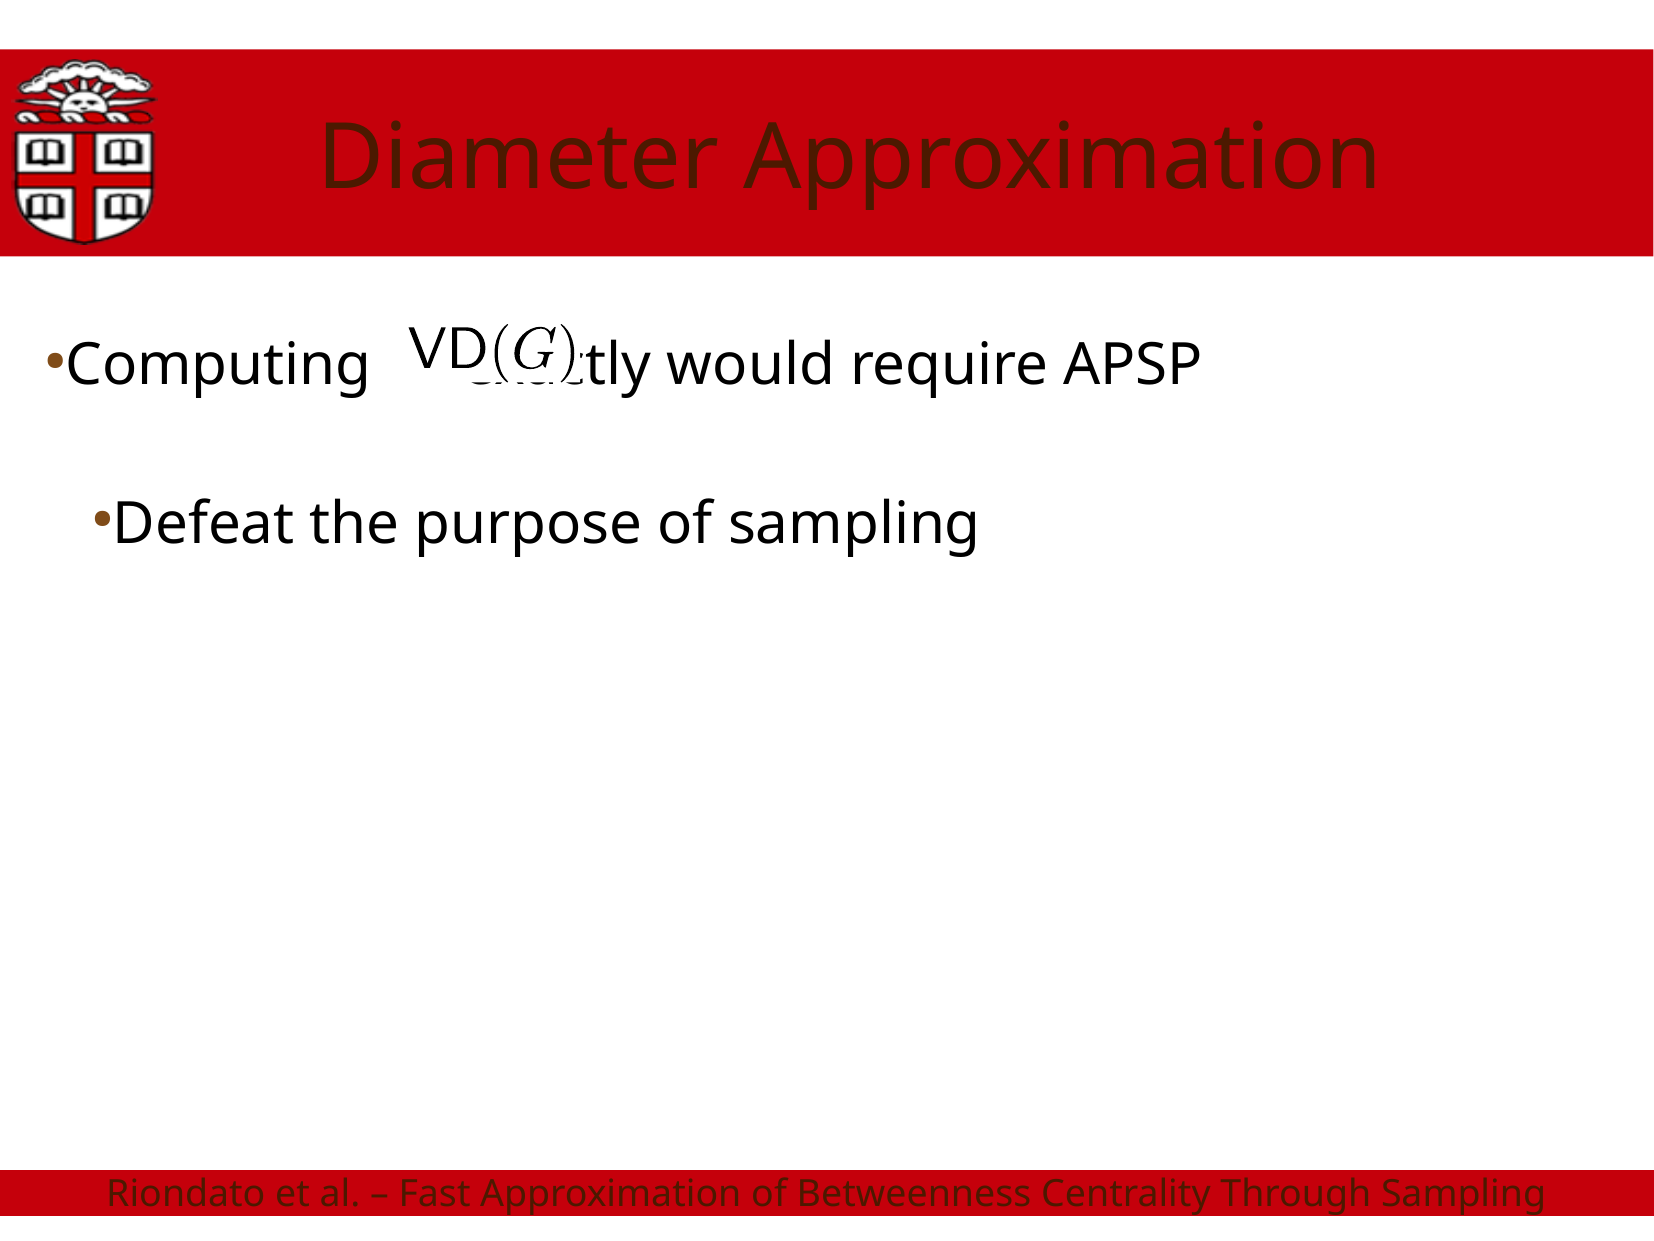

# Diameter Approximation
Computing exactly would require APSP
Defeat the purpose of sampling
Riondato et al. – Fast Approximation of Betweenness Centrality Through Sampling